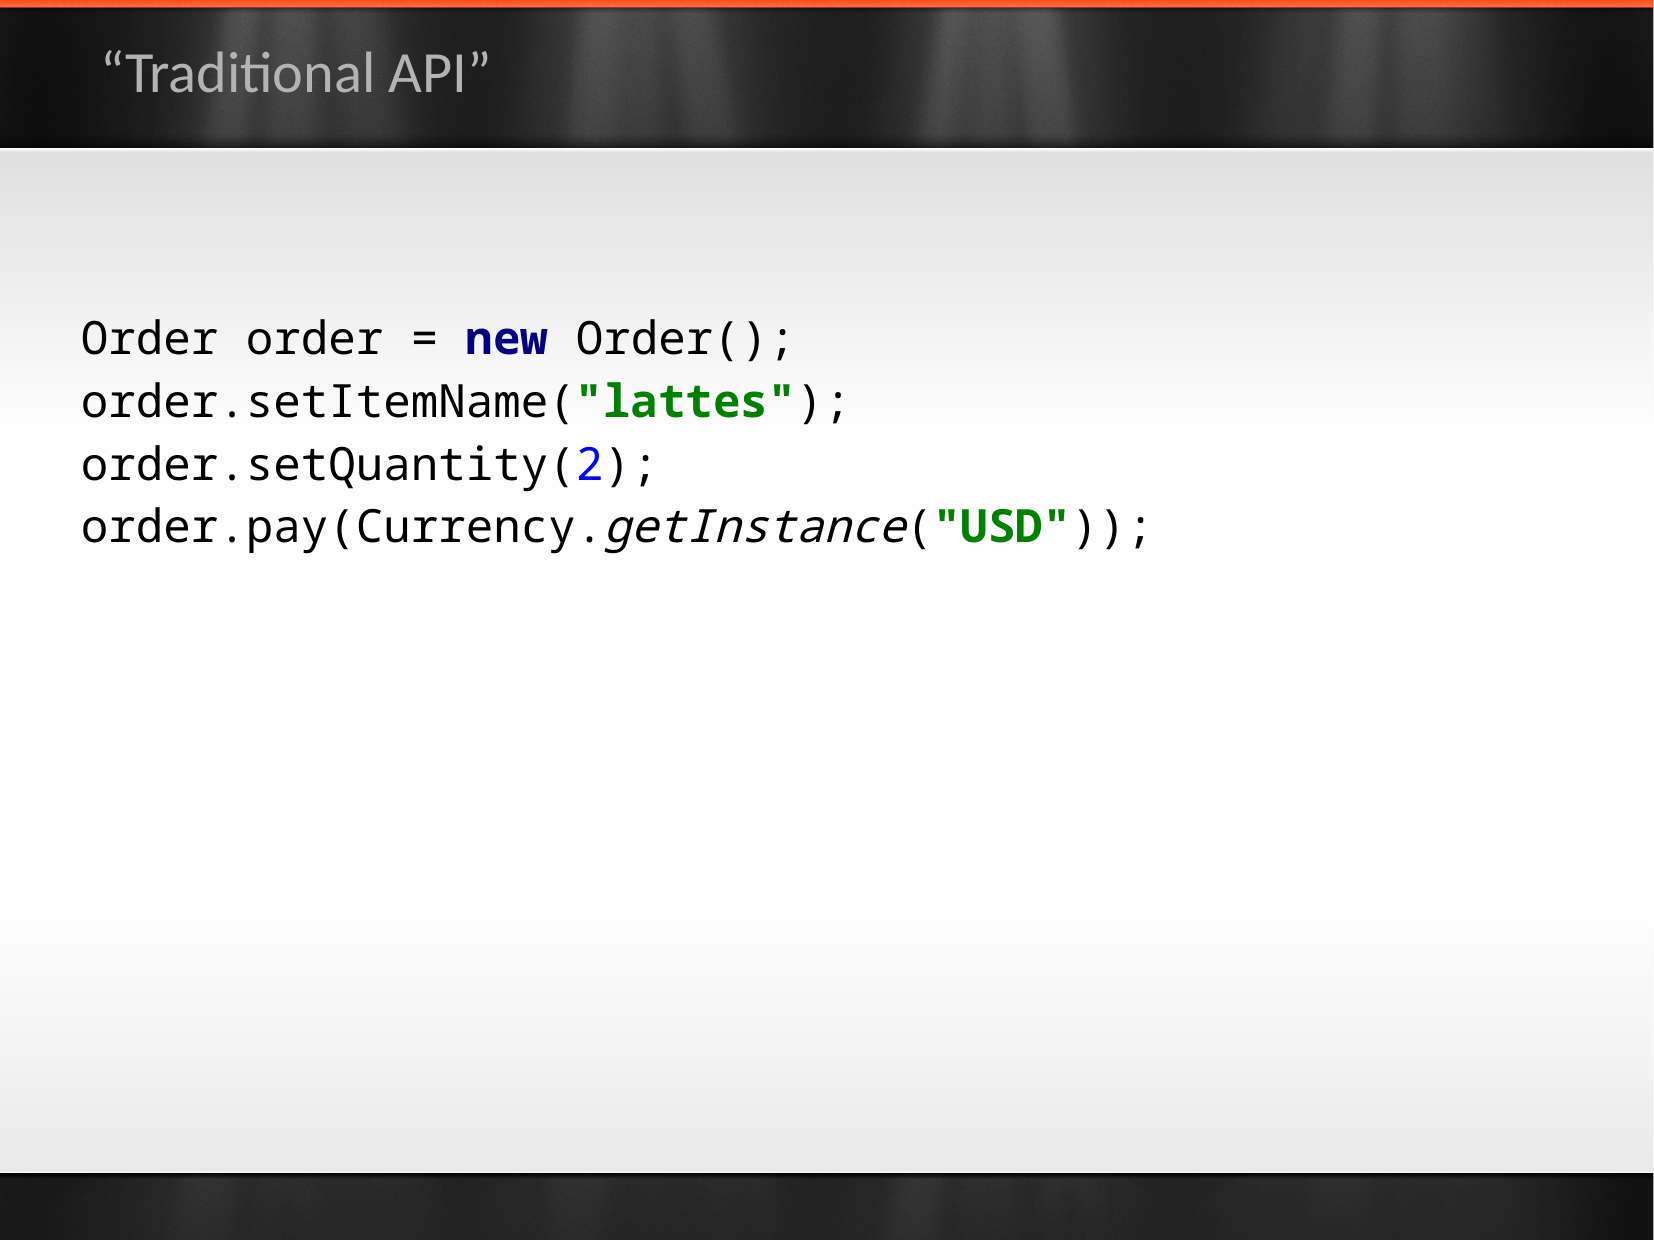

# “Traditional API”
Order order = new Order();
order.setItemName("lattes");
order.setQuantity(2);
order.pay(Currency.getInstance("USD"));